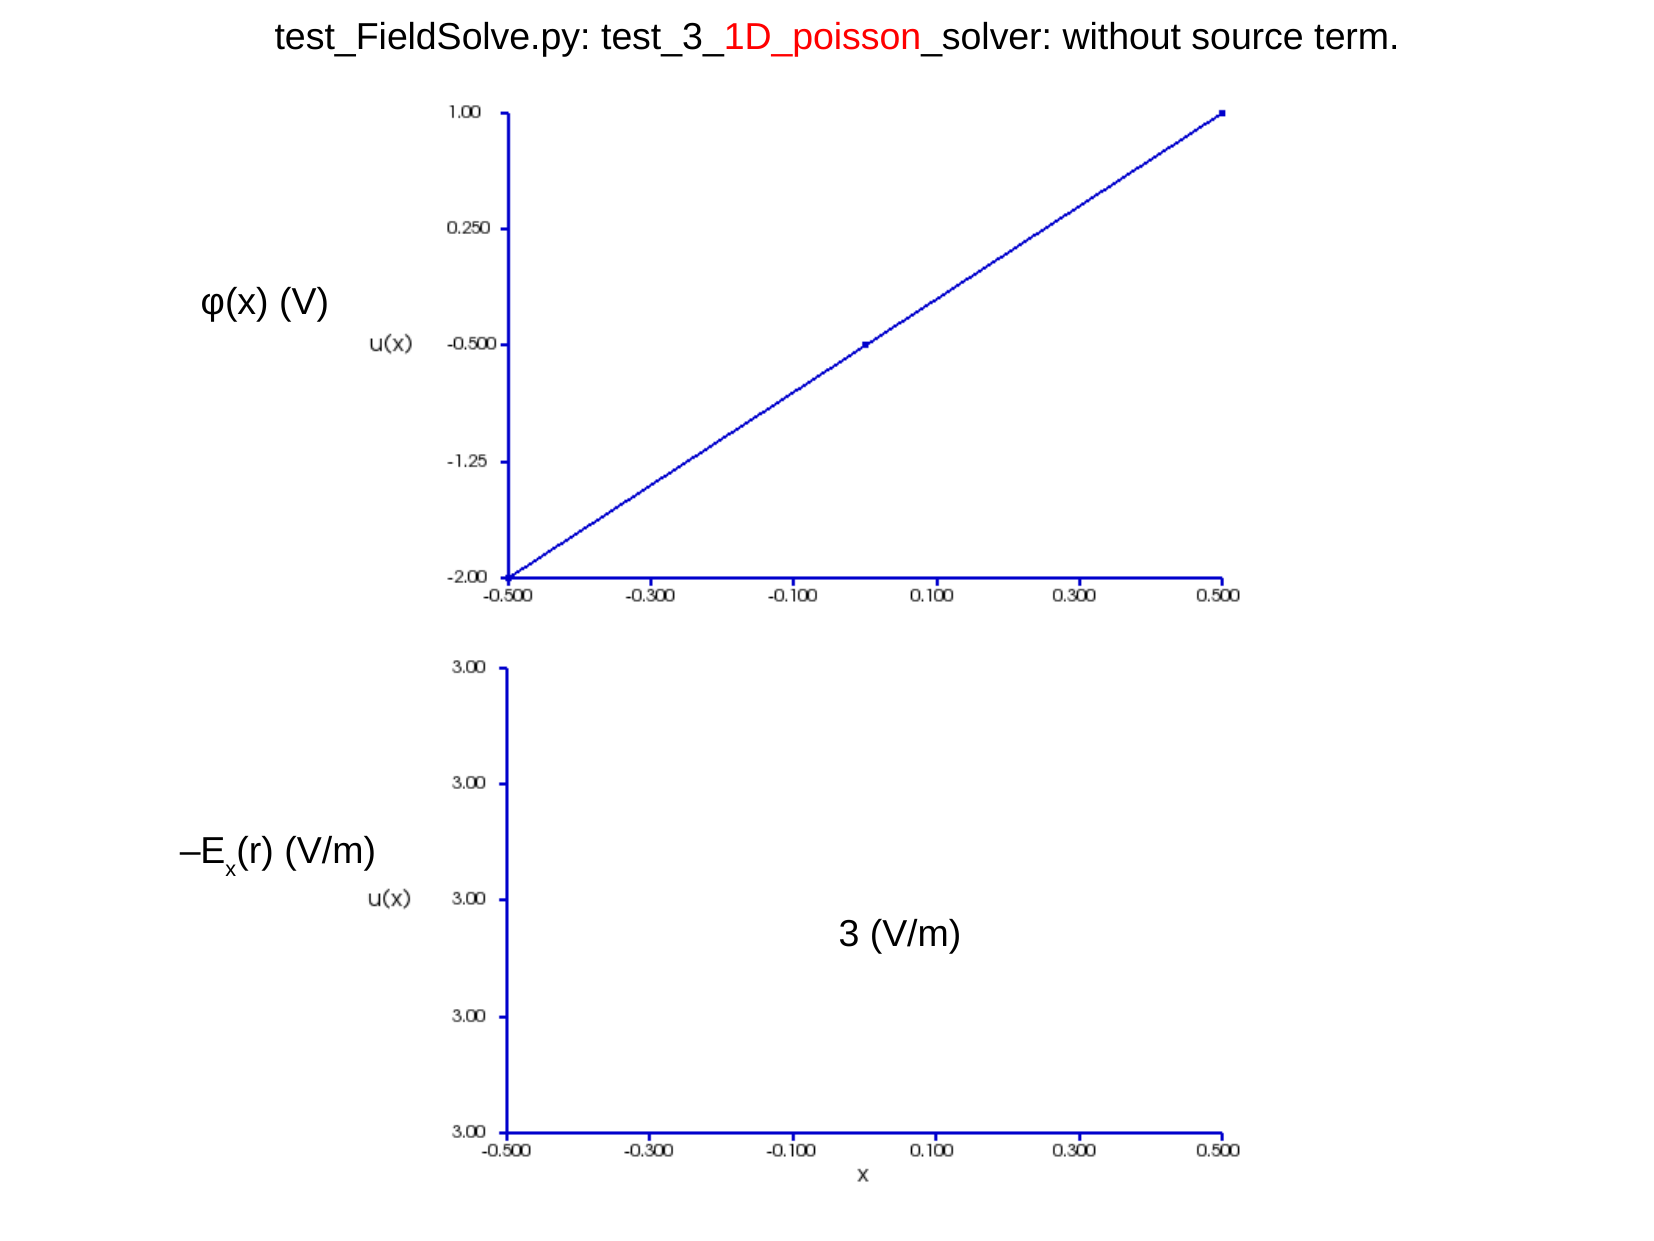

test_FieldSolve.py: test_3_1D_poisson_solver: without source term.
φ(x) (V)
–Ex(r) (V/m)
3 (V/m)